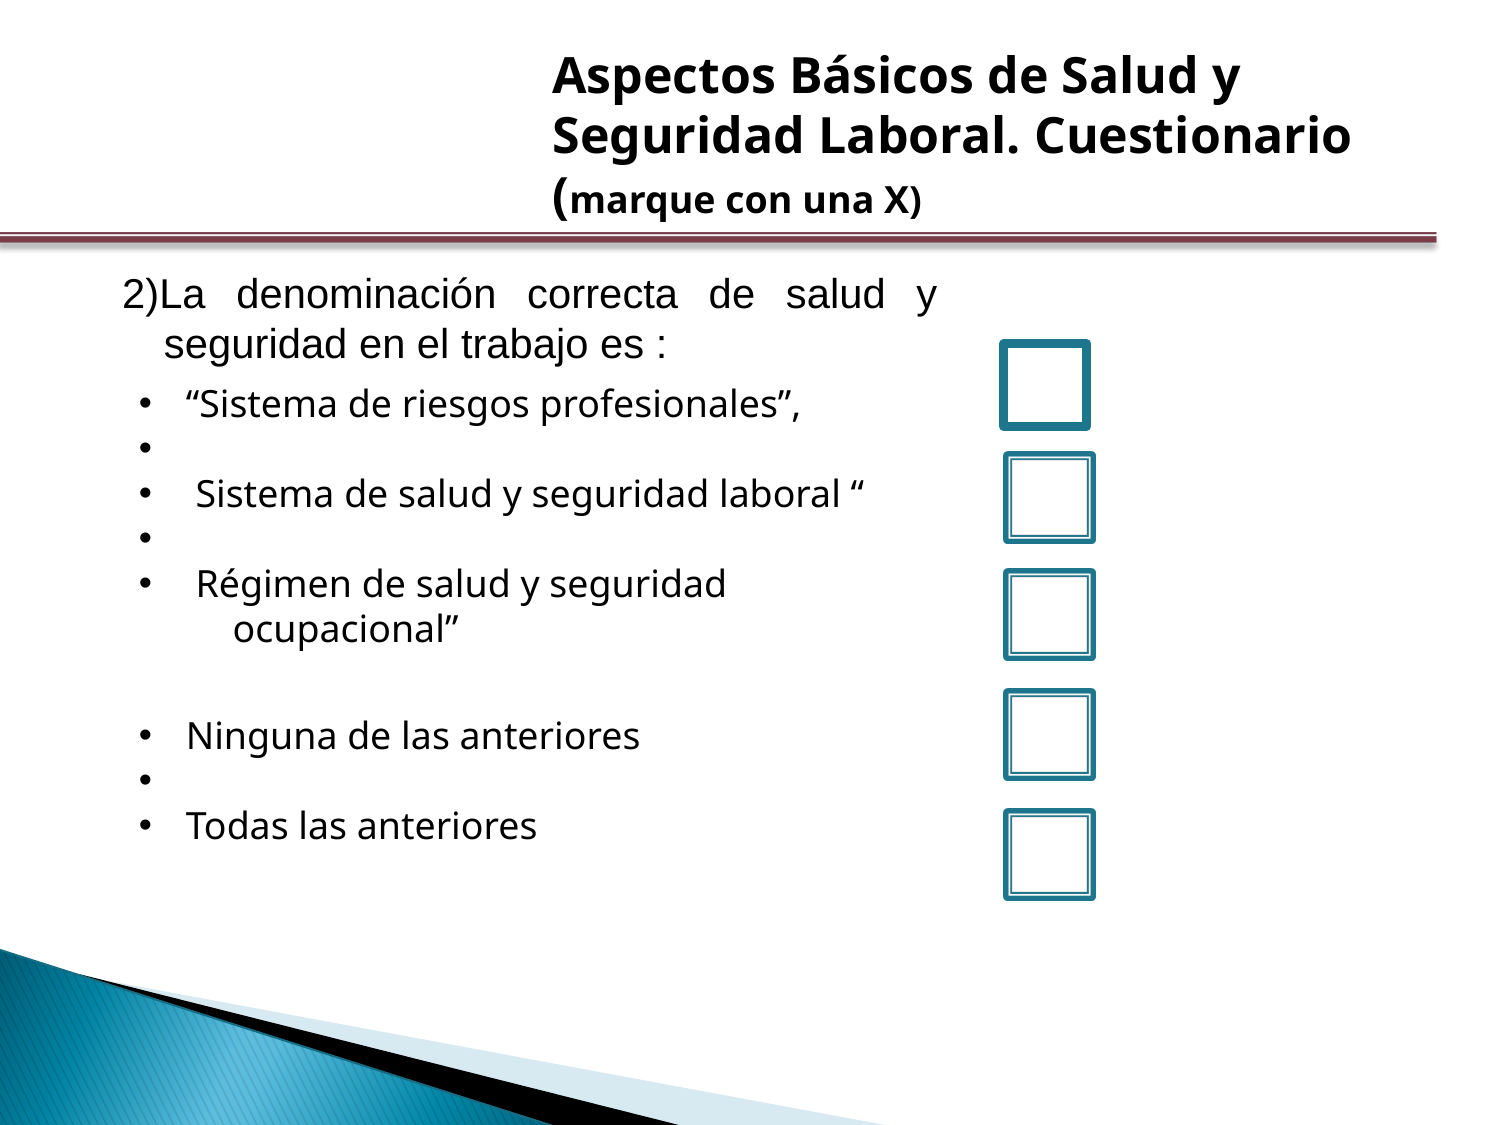

Aspectos Básicos de Salud y Seguridad Laboral. Cuestionario (marque con una X)
# 2)La denominación correcta de salud y seguridad en el trabajo es :
“Sistema de riesgos profesionales”,
 Sistema de salud y seguridad laboral “
 Régimen de salud y seguridad ocupacional”
Ninguna de las anteriores
Todas las anteriores